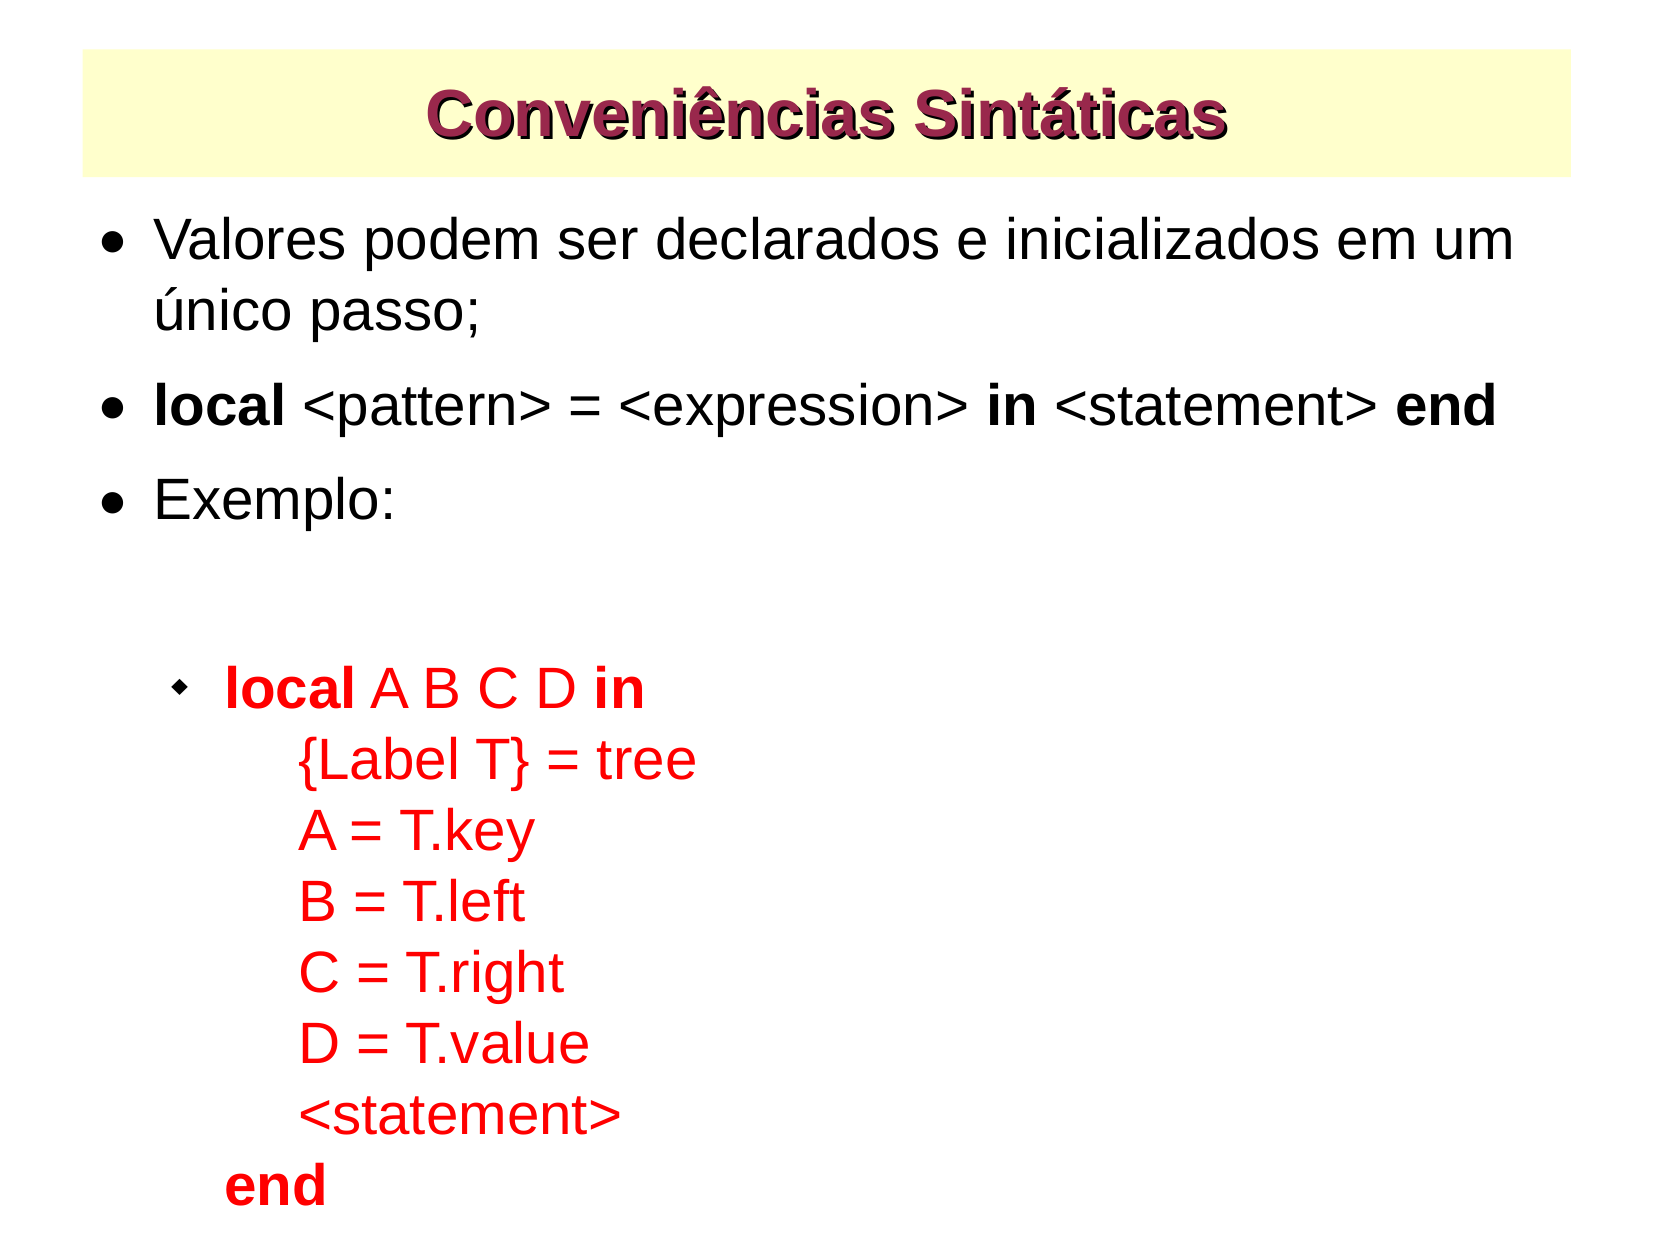

# Conveniências Sintáticas
Valores podem ser declarados e inicializados em um único passo;
local <pattern> = <expression> in <statement> end
Exemplo:
local A B C D in
	{Label T} = tree
	A = T.key
	B = T.left
	C = T.right
	D = T.value
	<statement>
end